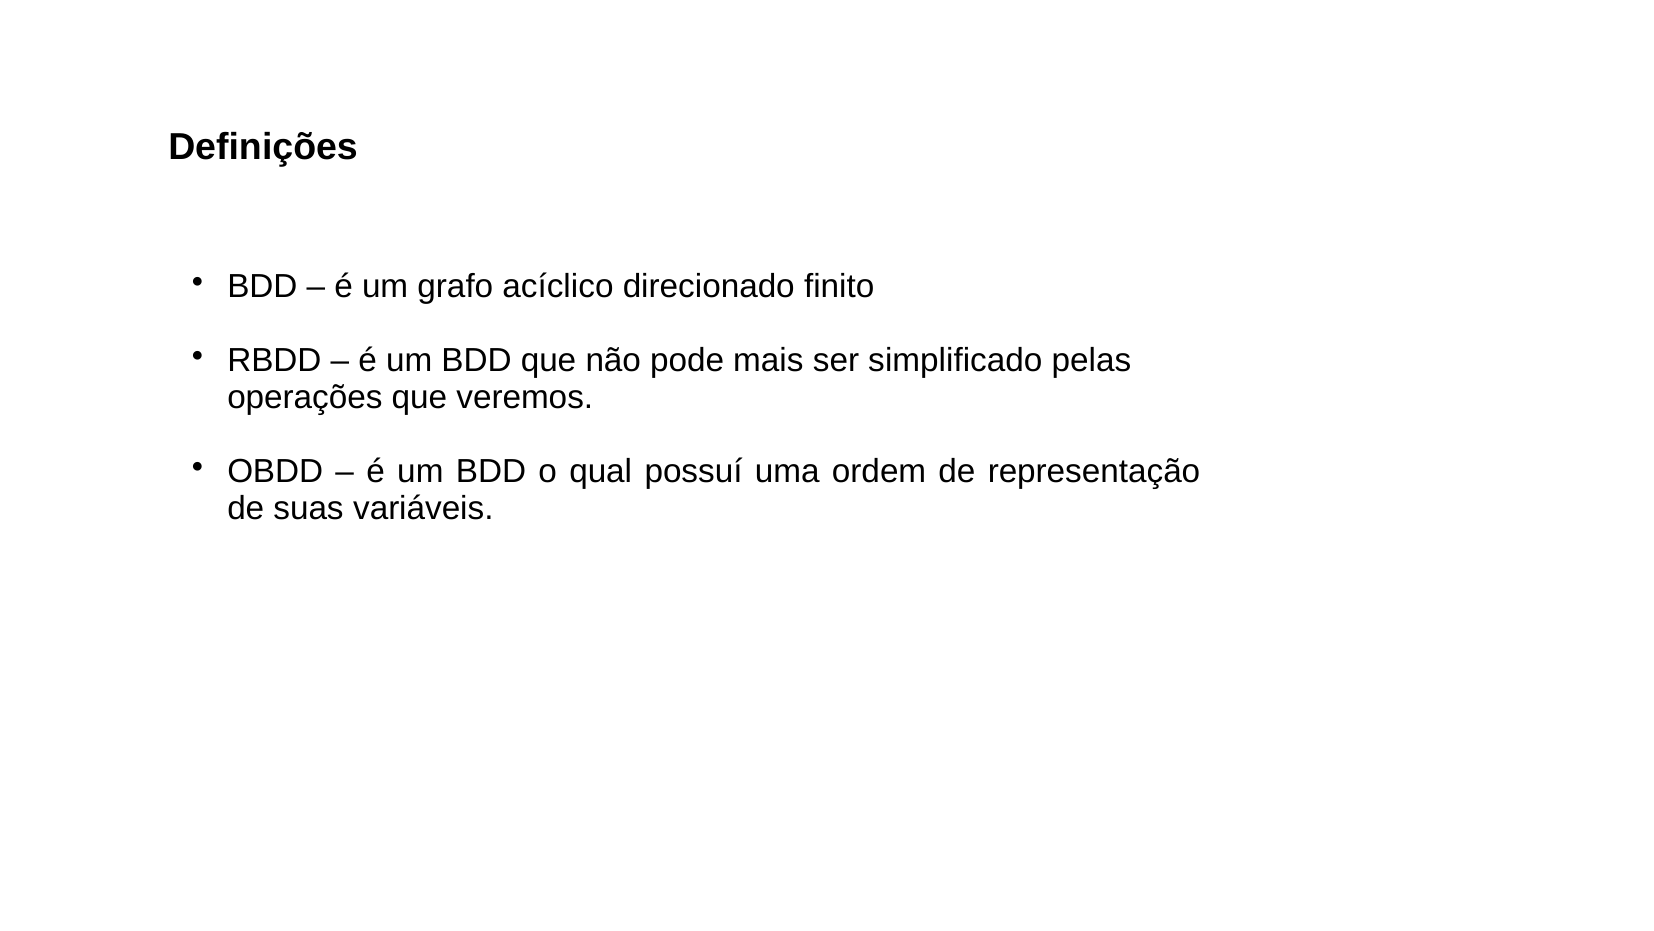

Definições
BDD – é um grafo acíclico direcionado finito
RBDD – é um BDD que não pode mais ser simplificado pelas operações que veremos.
OBDD – é um BDD o qual possuí uma ordem de representação de suas variáveis.